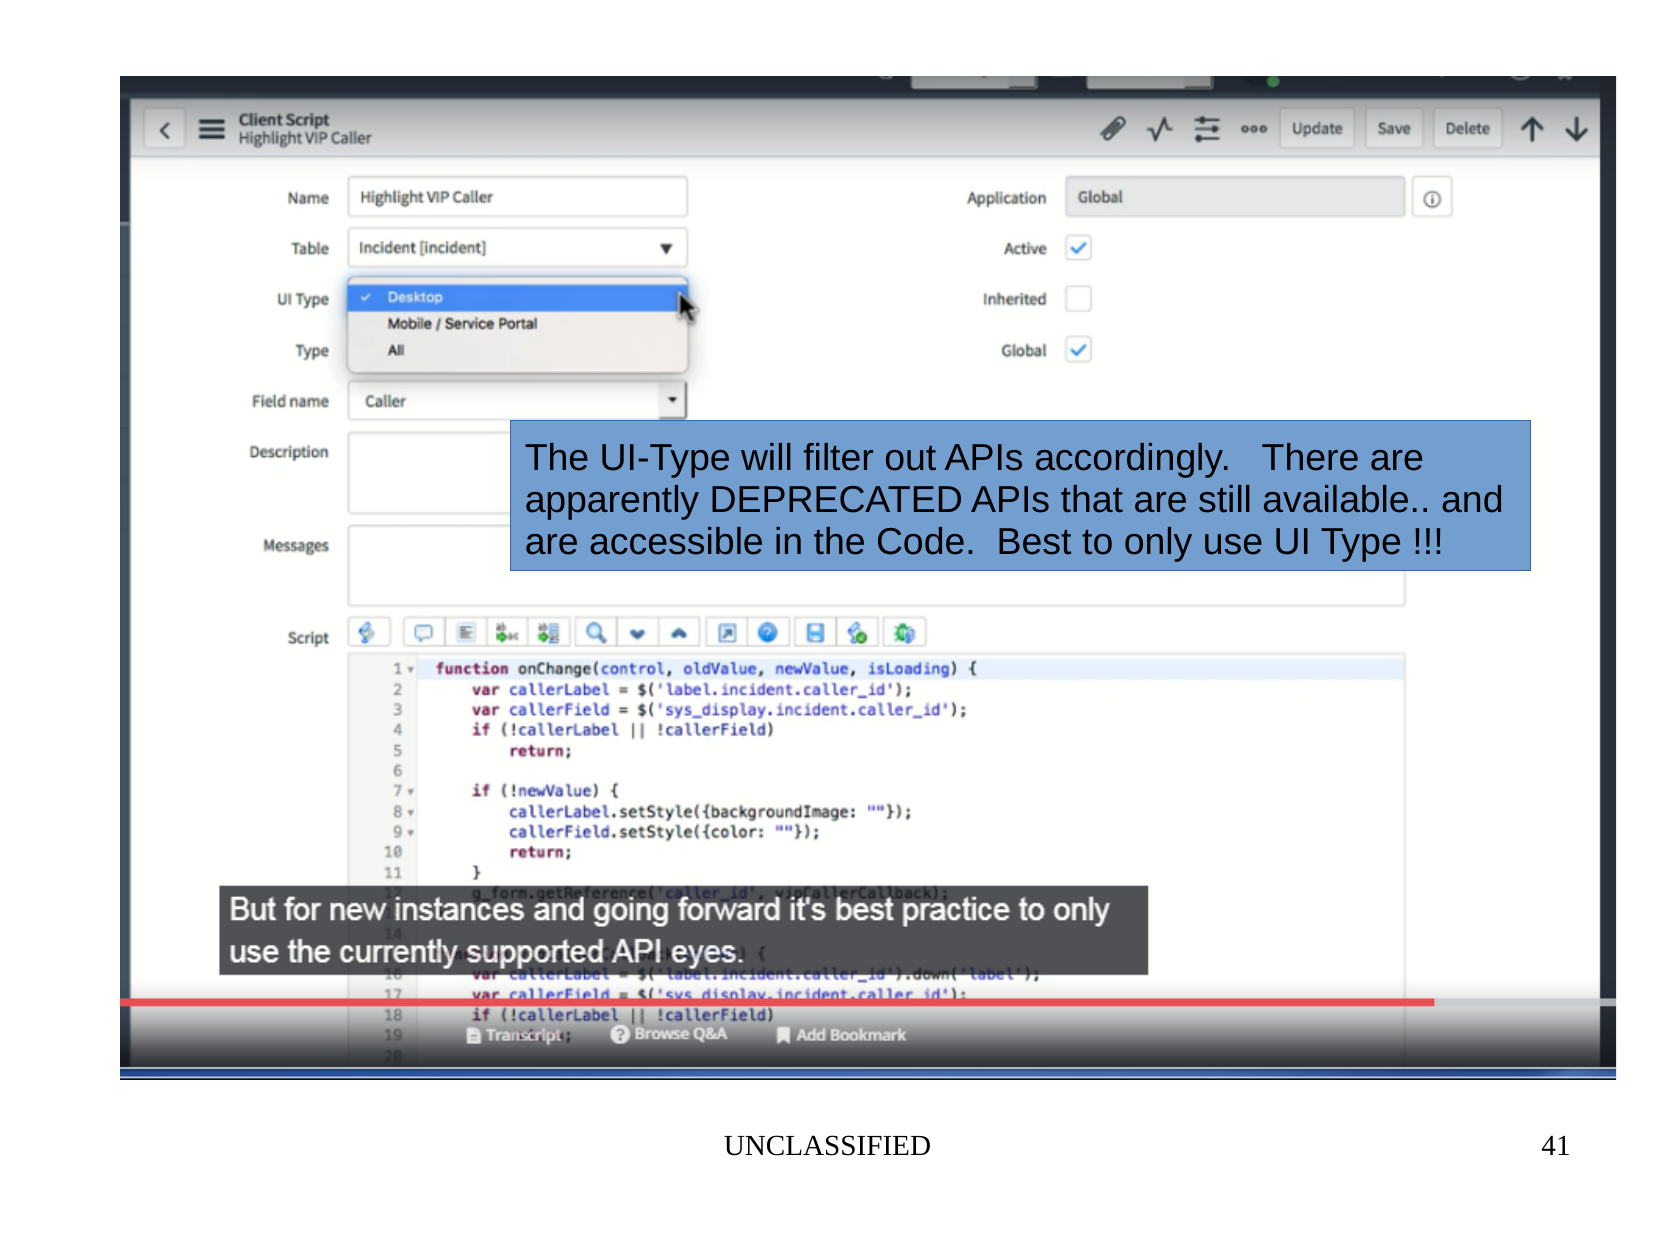

The UI-Type will filter out APIs accordingly. There are apparently DEPRECATED APIs that are still available.. and are accessible in the Code. Best to only use UI Type !!!
UNCLASSIFIED
41